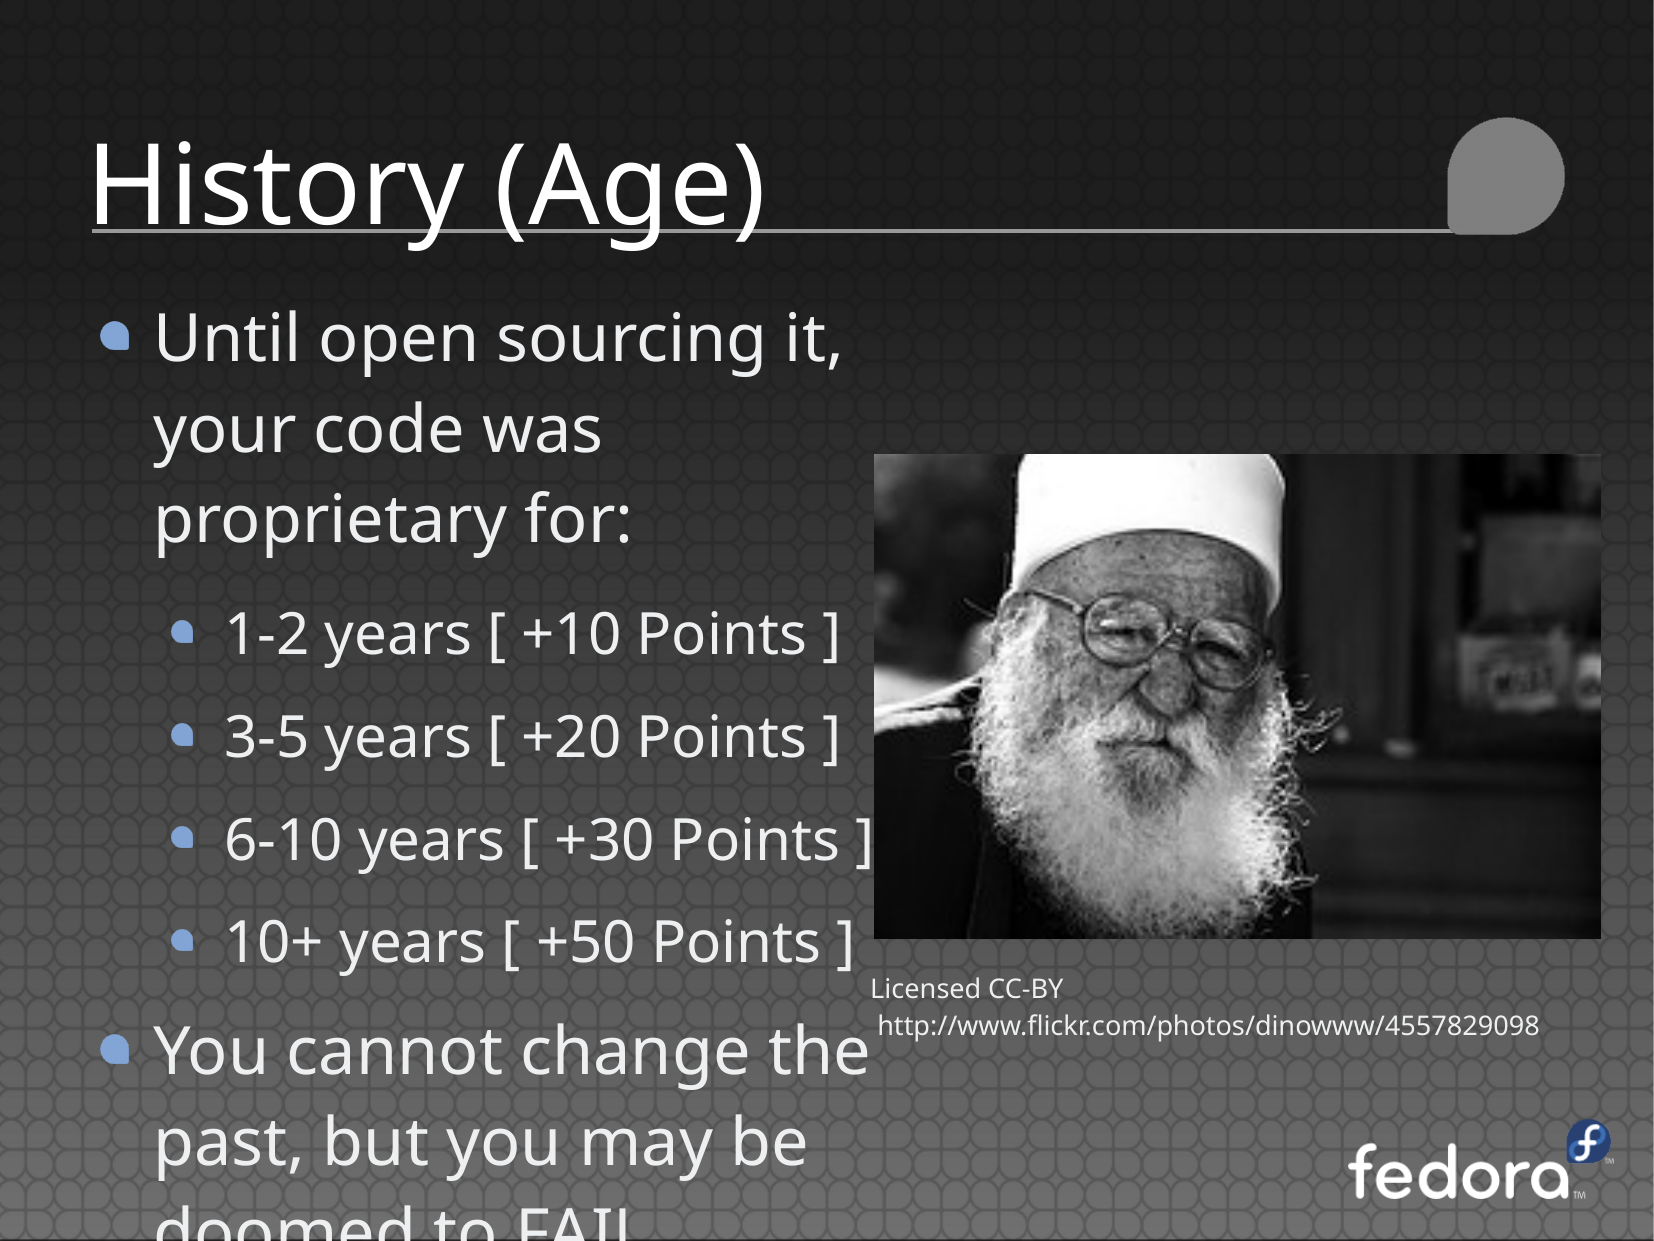

# History (Age)
Until open sourcing it, your code was proprietary for:
1-2 years [ +10 Points ]
3-5 years [ +20 Points ]
6-10 years [ +30 Points ]
10+ years [ +50 Points ]
You cannot change the past, but you may be doomed to FAIL because of it.
Licensed CC-BY
 http://www.flickr.com/photos/dinowww/4557829098